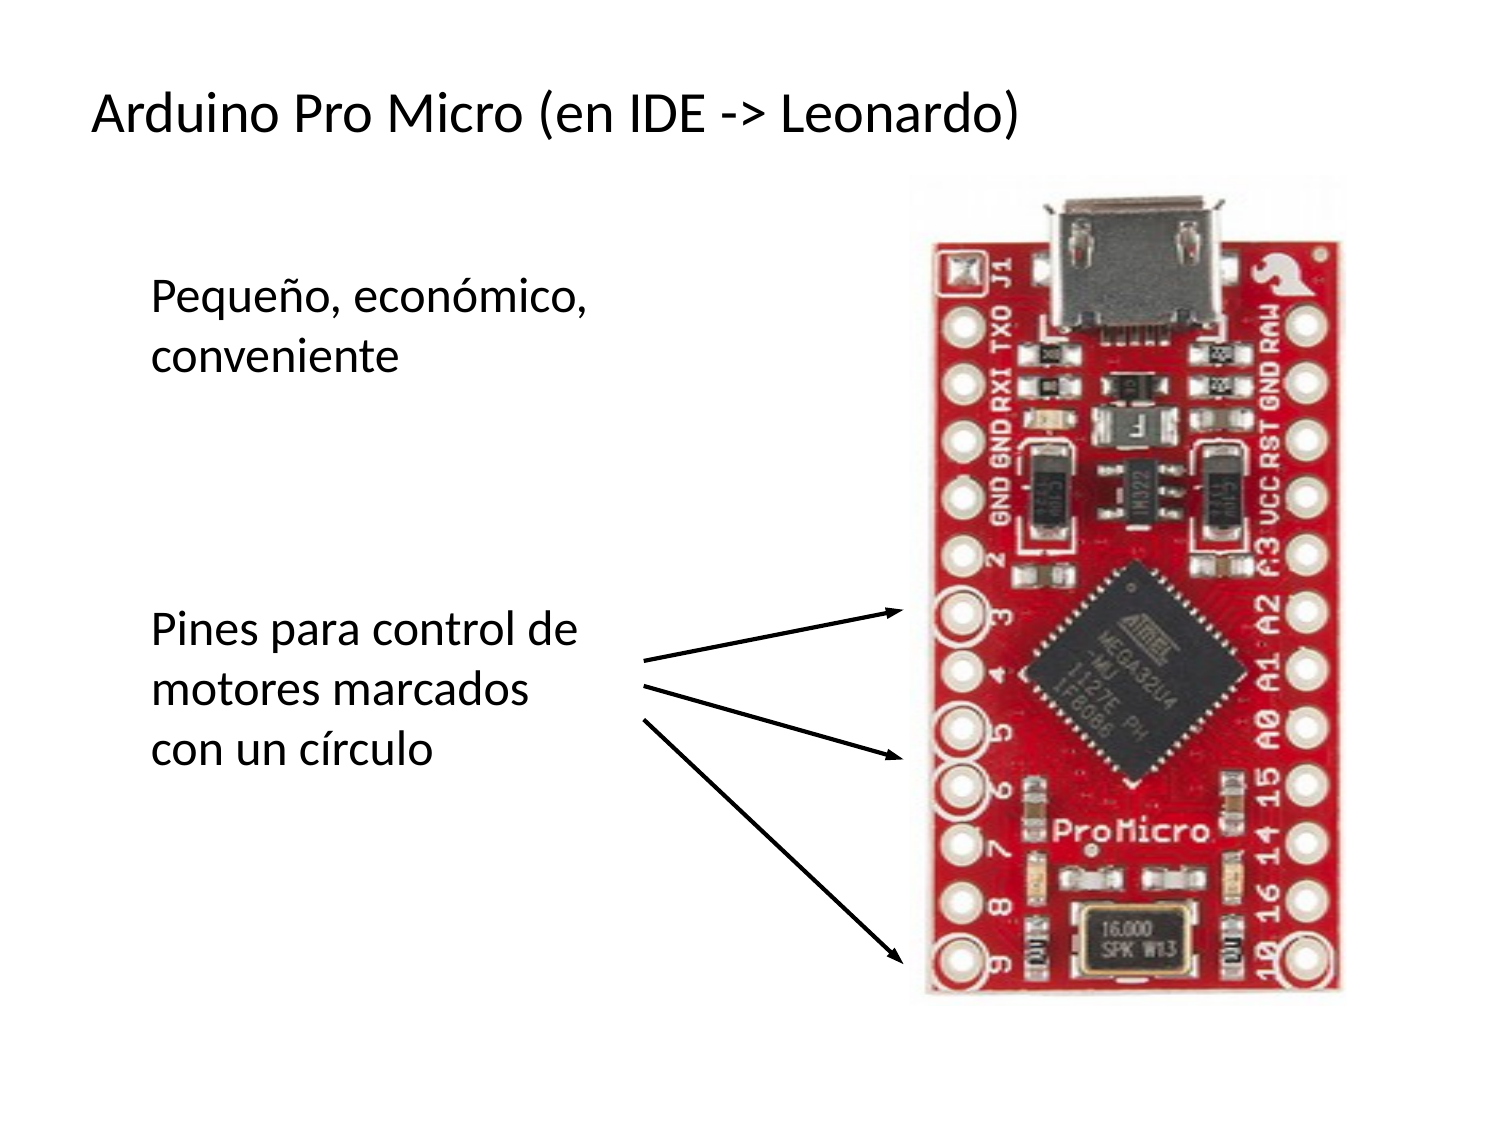

Arduino Pro Micro (en IDE -> Leonardo)
Pequeño, económico, conveniente
Pines para control de motores marcados con un círculo